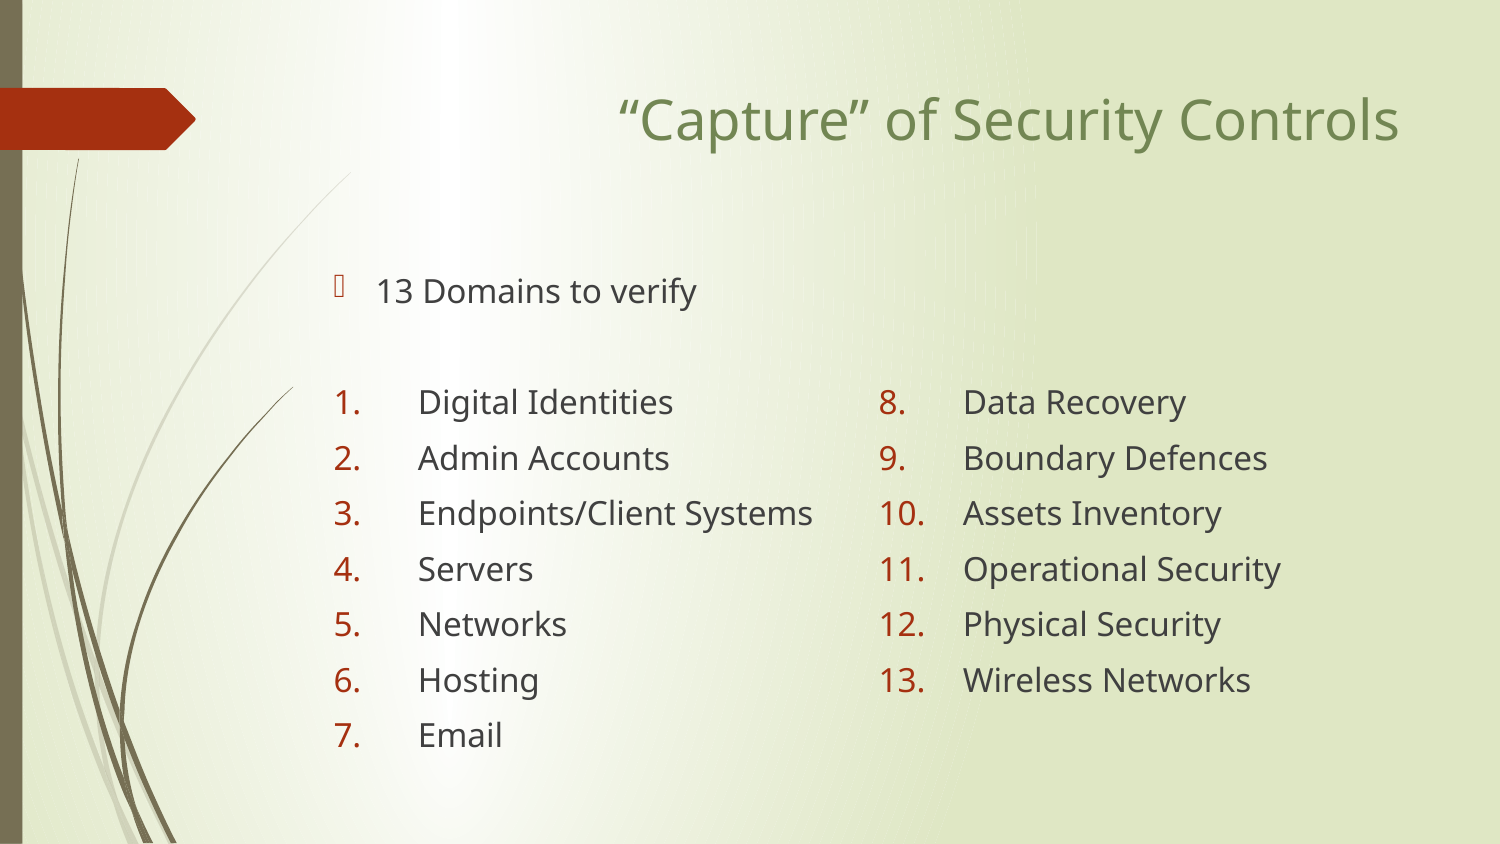

# “Capture” of Security Controls
13 Domains to verify
Digital Identities
Admin Accounts
Endpoints/Client Systems
Servers
Networks
Hosting
Email
Data Recovery
Boundary Defences
Assets Inventory
Operational Security
Physical Security
Wireless Networks